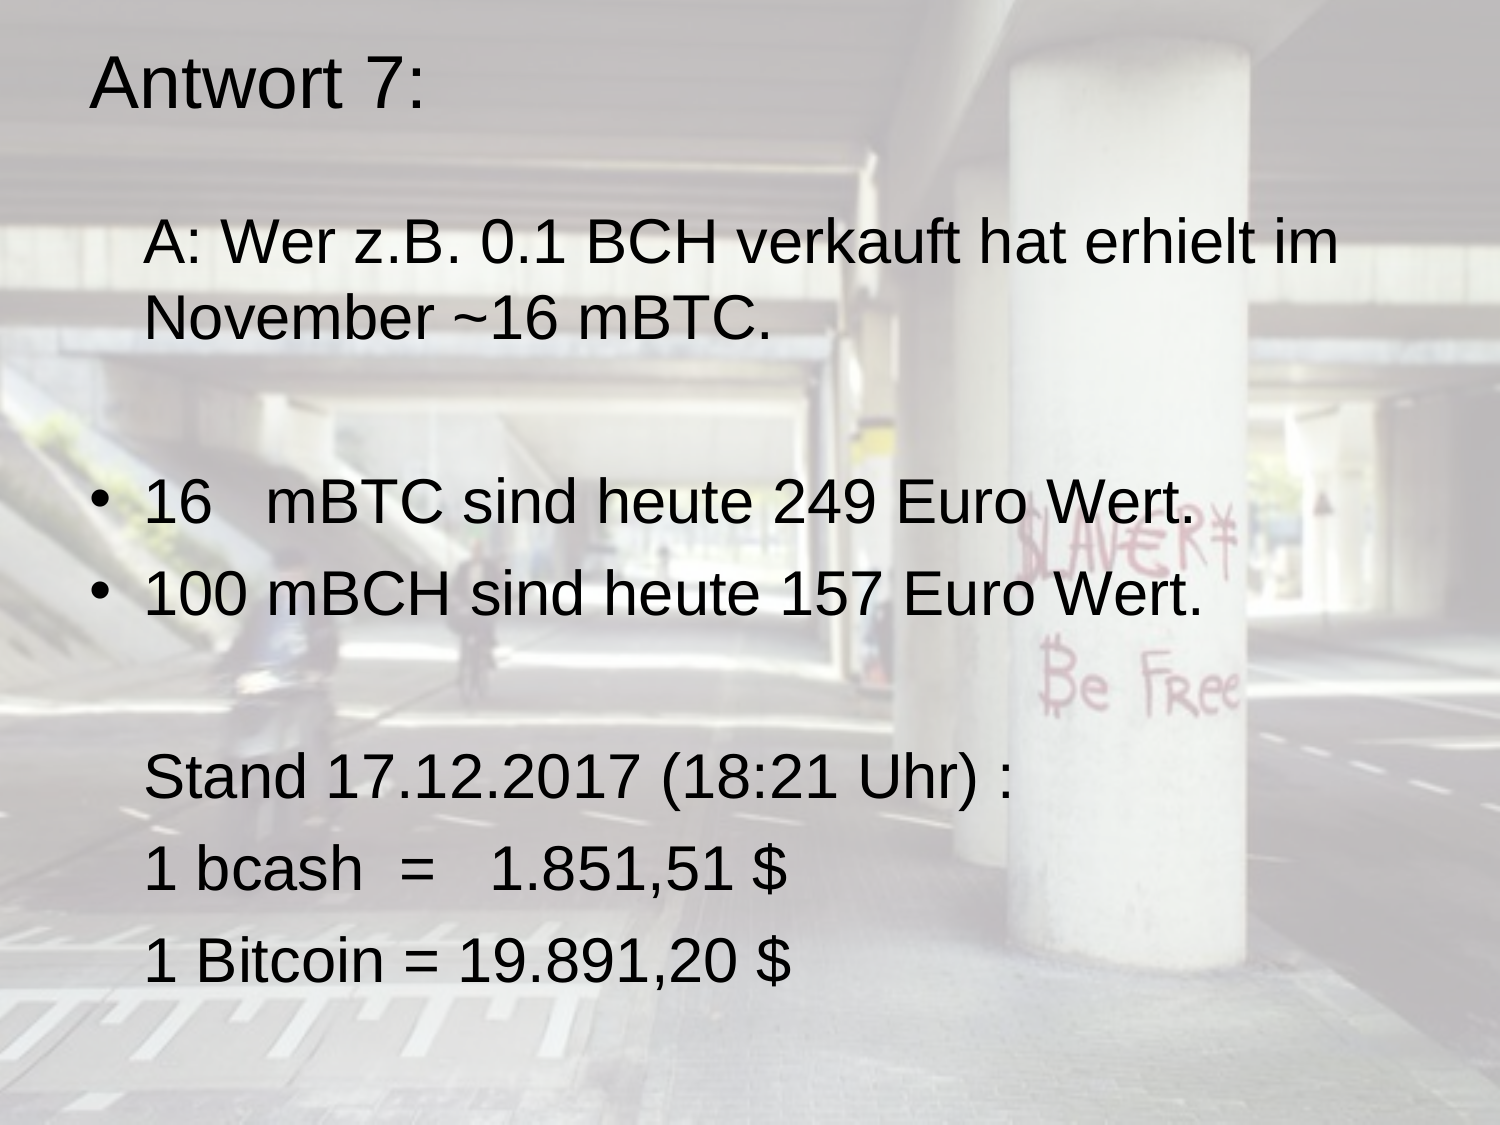

# Antwort 7:
A: Wer z.B. 0.1 BCH verkauft hat erhielt im November ~16 mBTC.
16 mBTC sind heute 249 Euro Wert.
100 mBCH sind heute 157 Euro Wert.
Stand 17.12.2017 (18:21 Uhr) :
1 bcash = 1.851,51 $
1 Bitcoin = 19.891,20 $